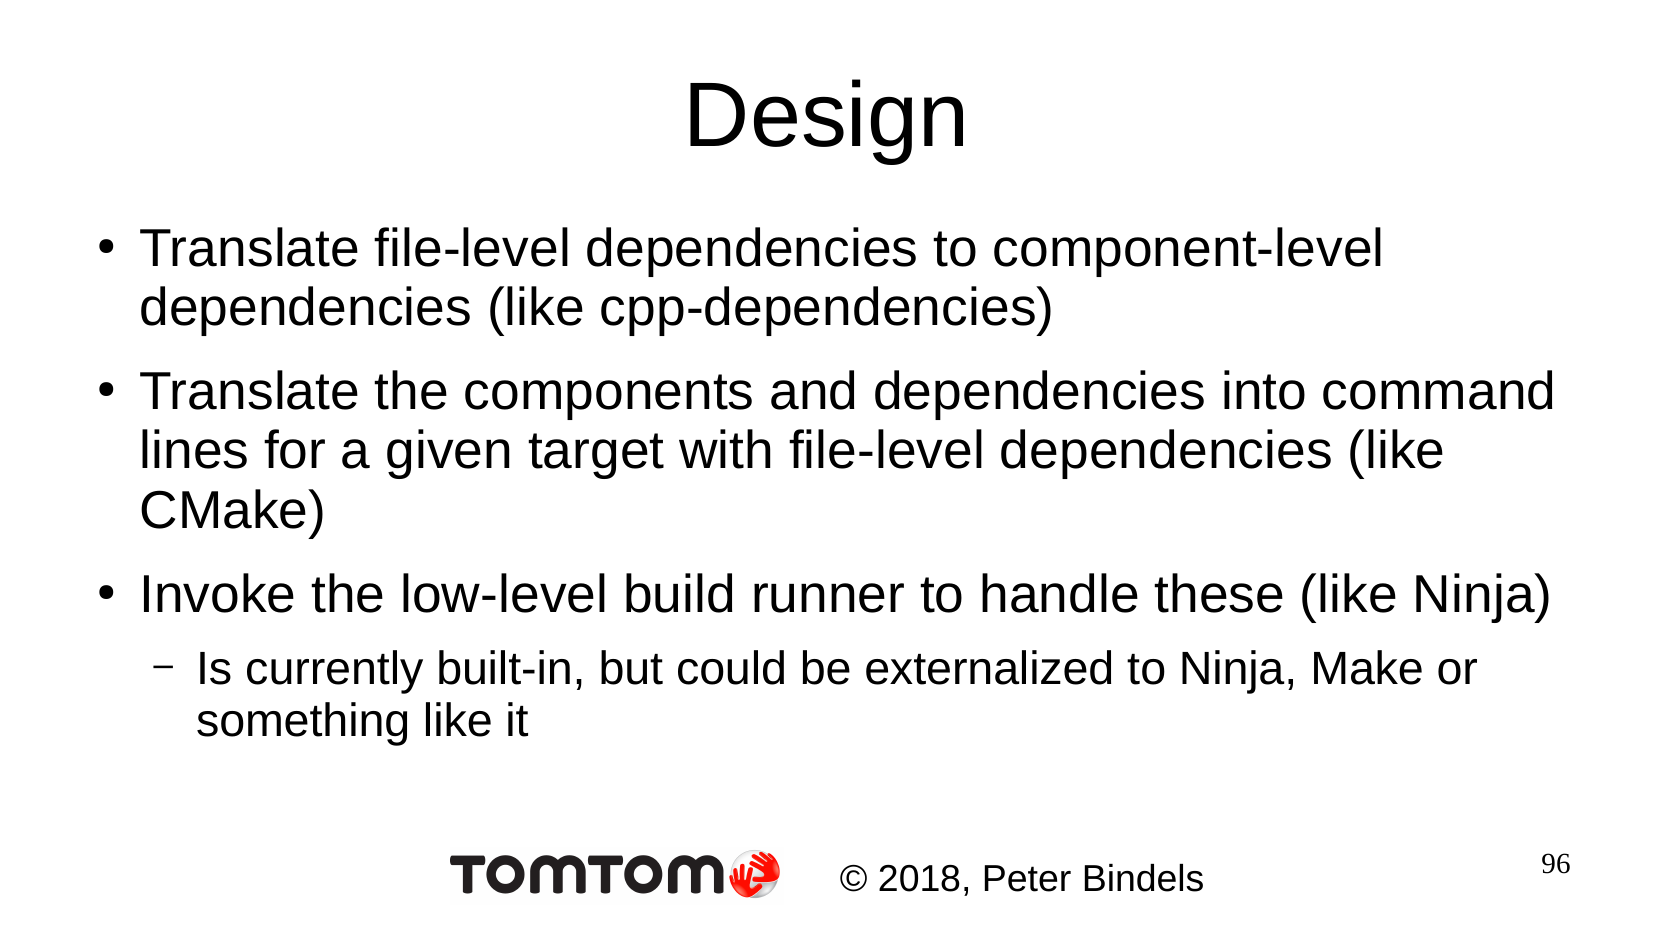

# Design
Translate file-level dependencies to component-level dependencies (like cpp-dependencies)
Translate the components and dependencies into command lines for a given target with file-level dependencies (like CMake)
Invoke the low-level build runner to handle these (like Ninja)
Is currently built-in, but could be externalized to Ninja, Make or something like it
96